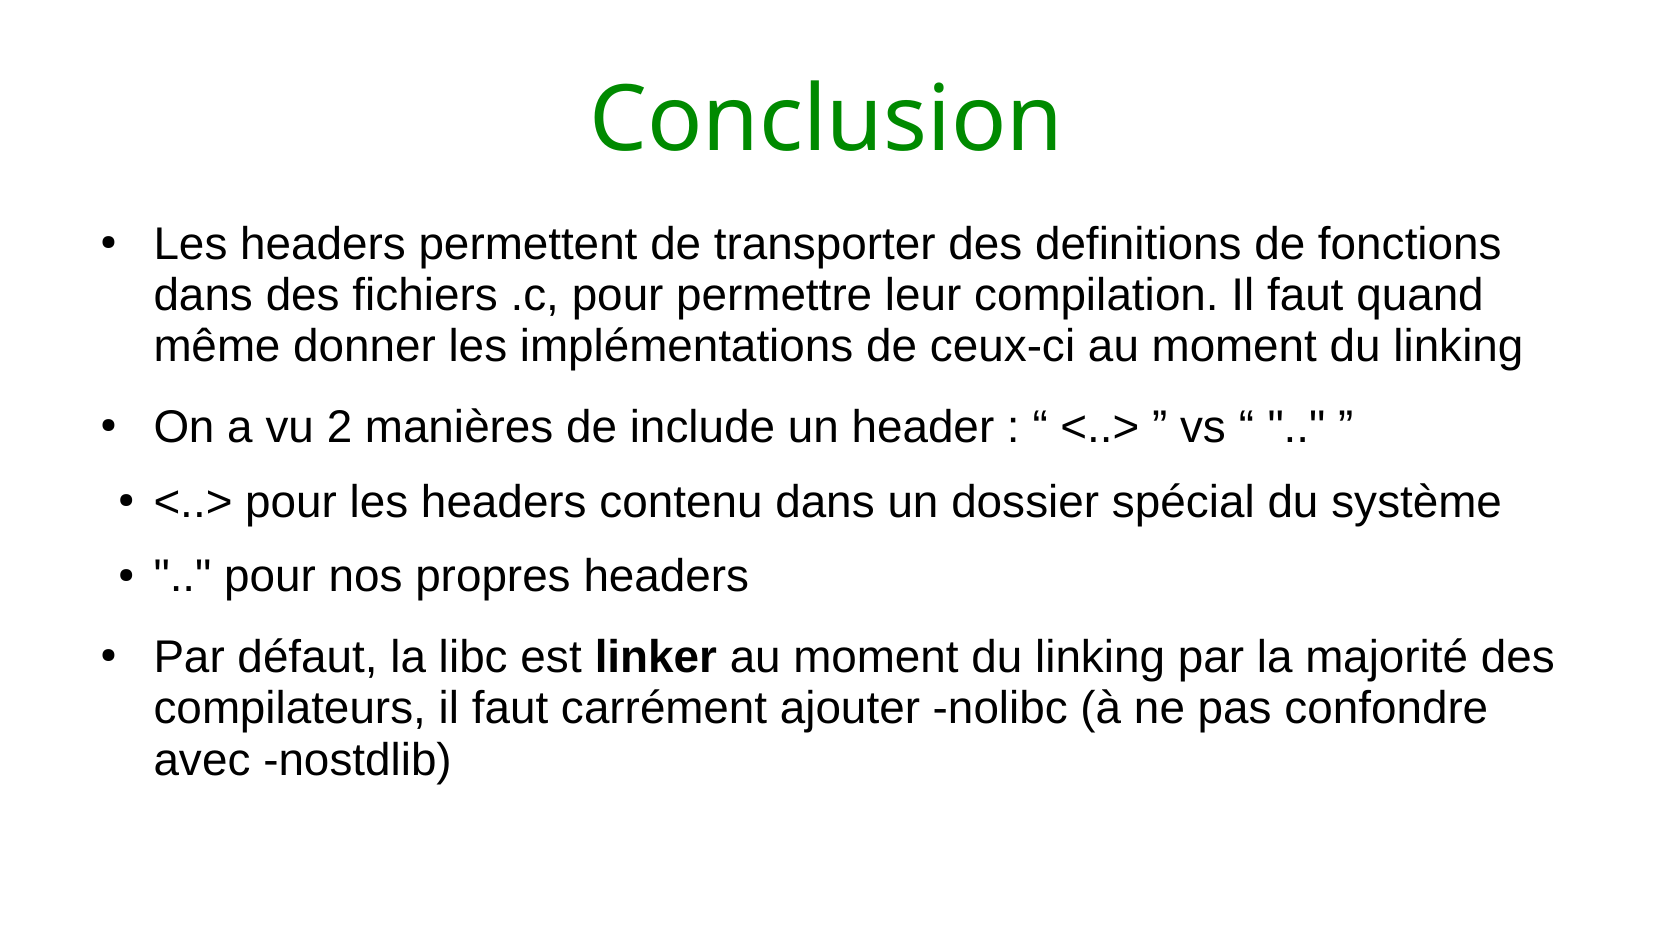

# Conclusion
Les headers permettent de transporter des definitions de fonctions dans des fichiers .c, pour permettre leur compilation. Il faut quand même donner les implémentations de ceux-ci au moment du linking
On a vu 2 manières de include un header : “ <..> ” vs “ ".." ”
<..> pour les headers contenu dans un dossier spécial du système
".." pour nos propres headers
Par défaut, la libc est linker au moment du linking par la majorité des compilateurs, il faut carrément ajouter -nolibc (à ne pas confondre avec -nostdlib)